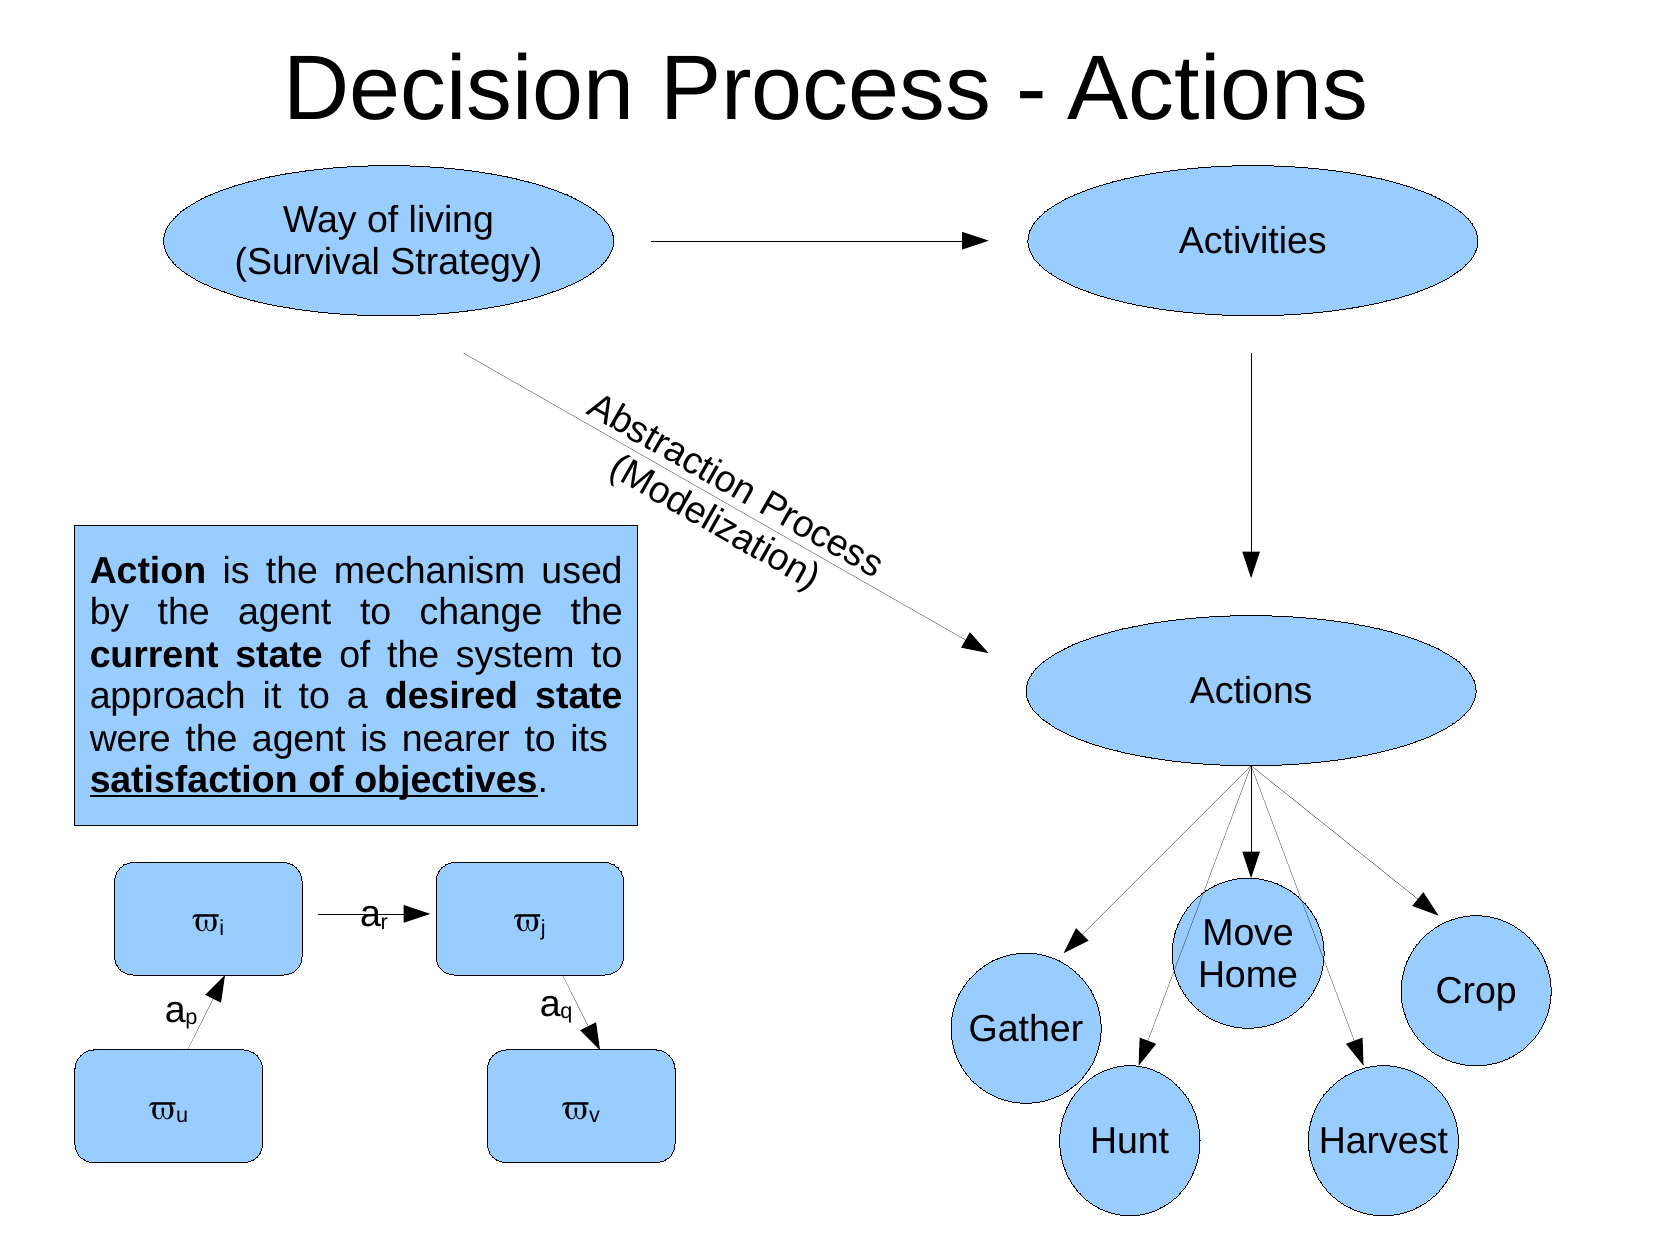

# Decision Process - Actions
Way of living
(Survival Strategy)
Activities
Abstraction Process
(Modelization)
Action is the mechanism used by the agent to change the current state of the system to
approach it to a desired state were the agent is nearer to its satisfaction of objectives.
Actions
ϖi
ϖj
Move
Home
ar
Crop
Gather
aq
ap
ϖu
ϖv
Hunt
Harvest